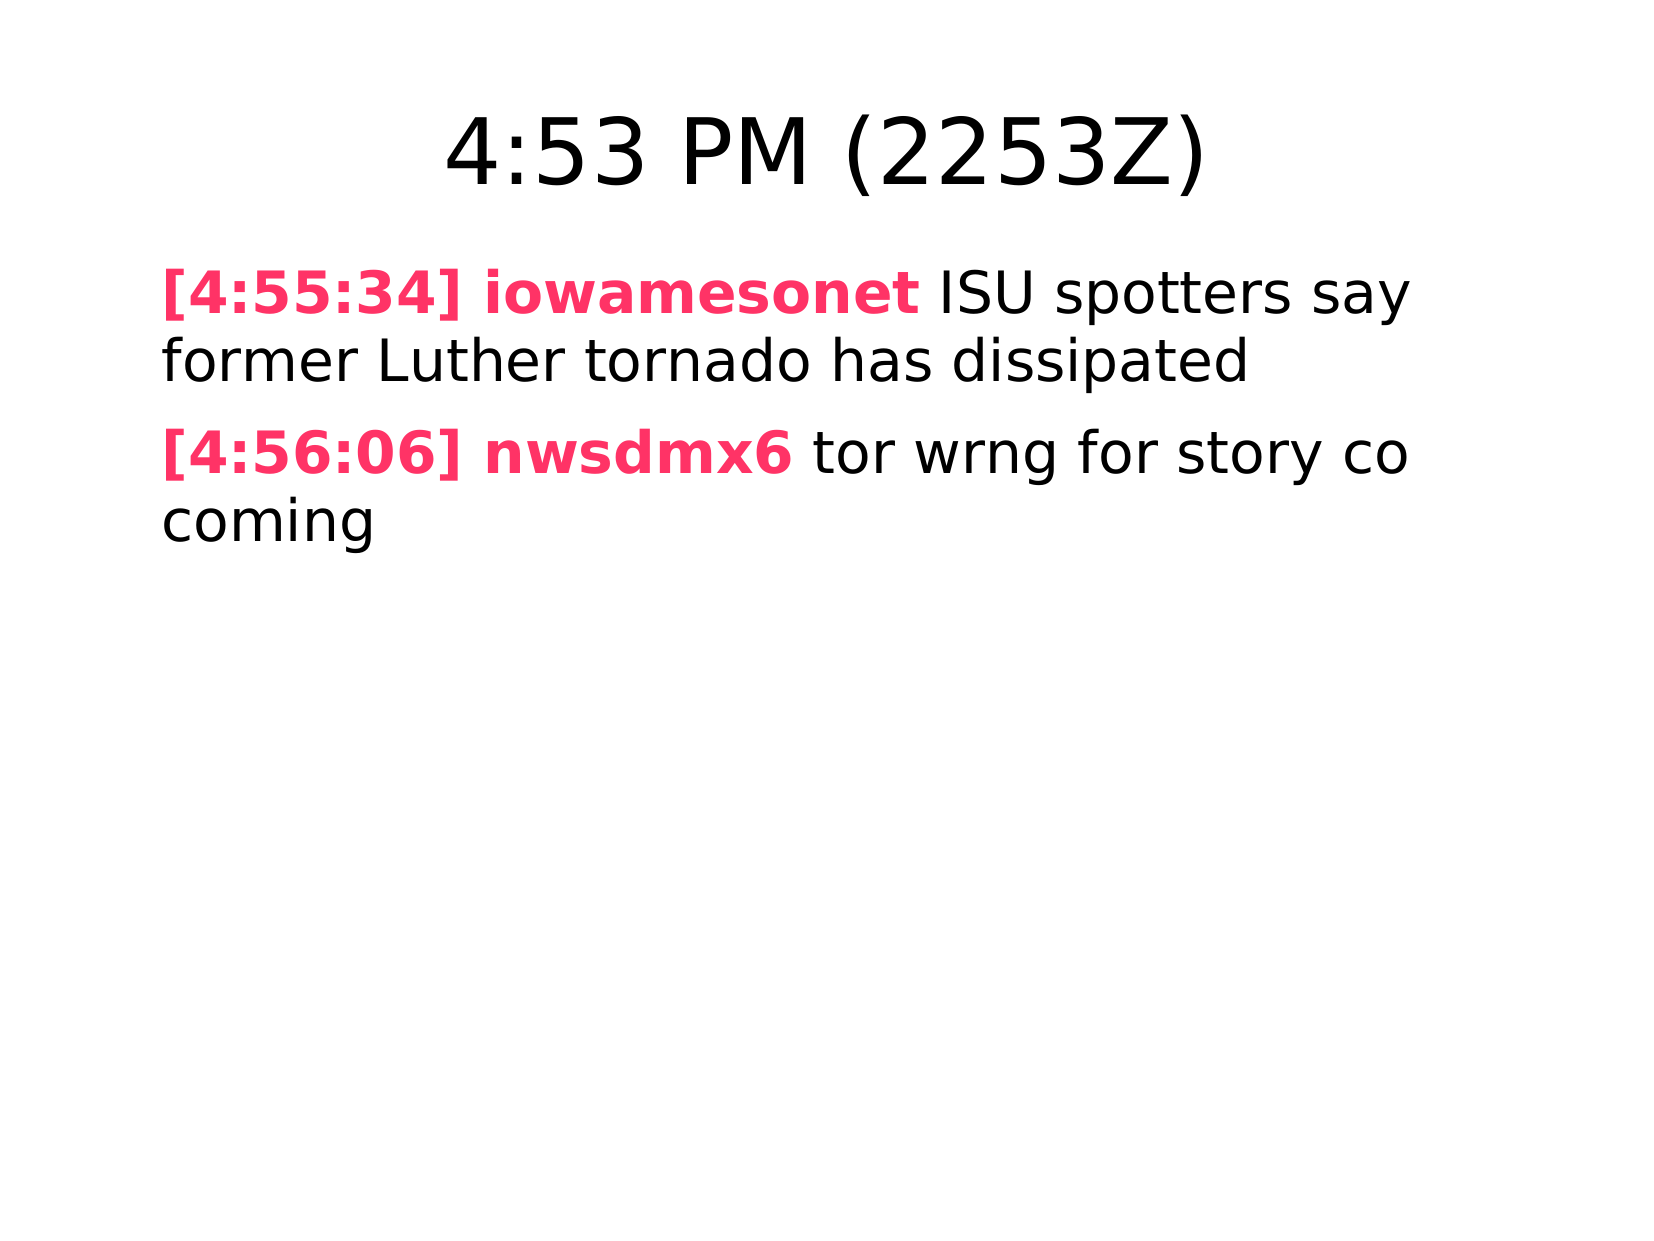

# 4:53 PM (2253Z)
[4:55:34] iowamesonet ISU spotters say former Luther tornado has dissipated
[4:56:06] nwsdmx6 tor wrng for story co coming